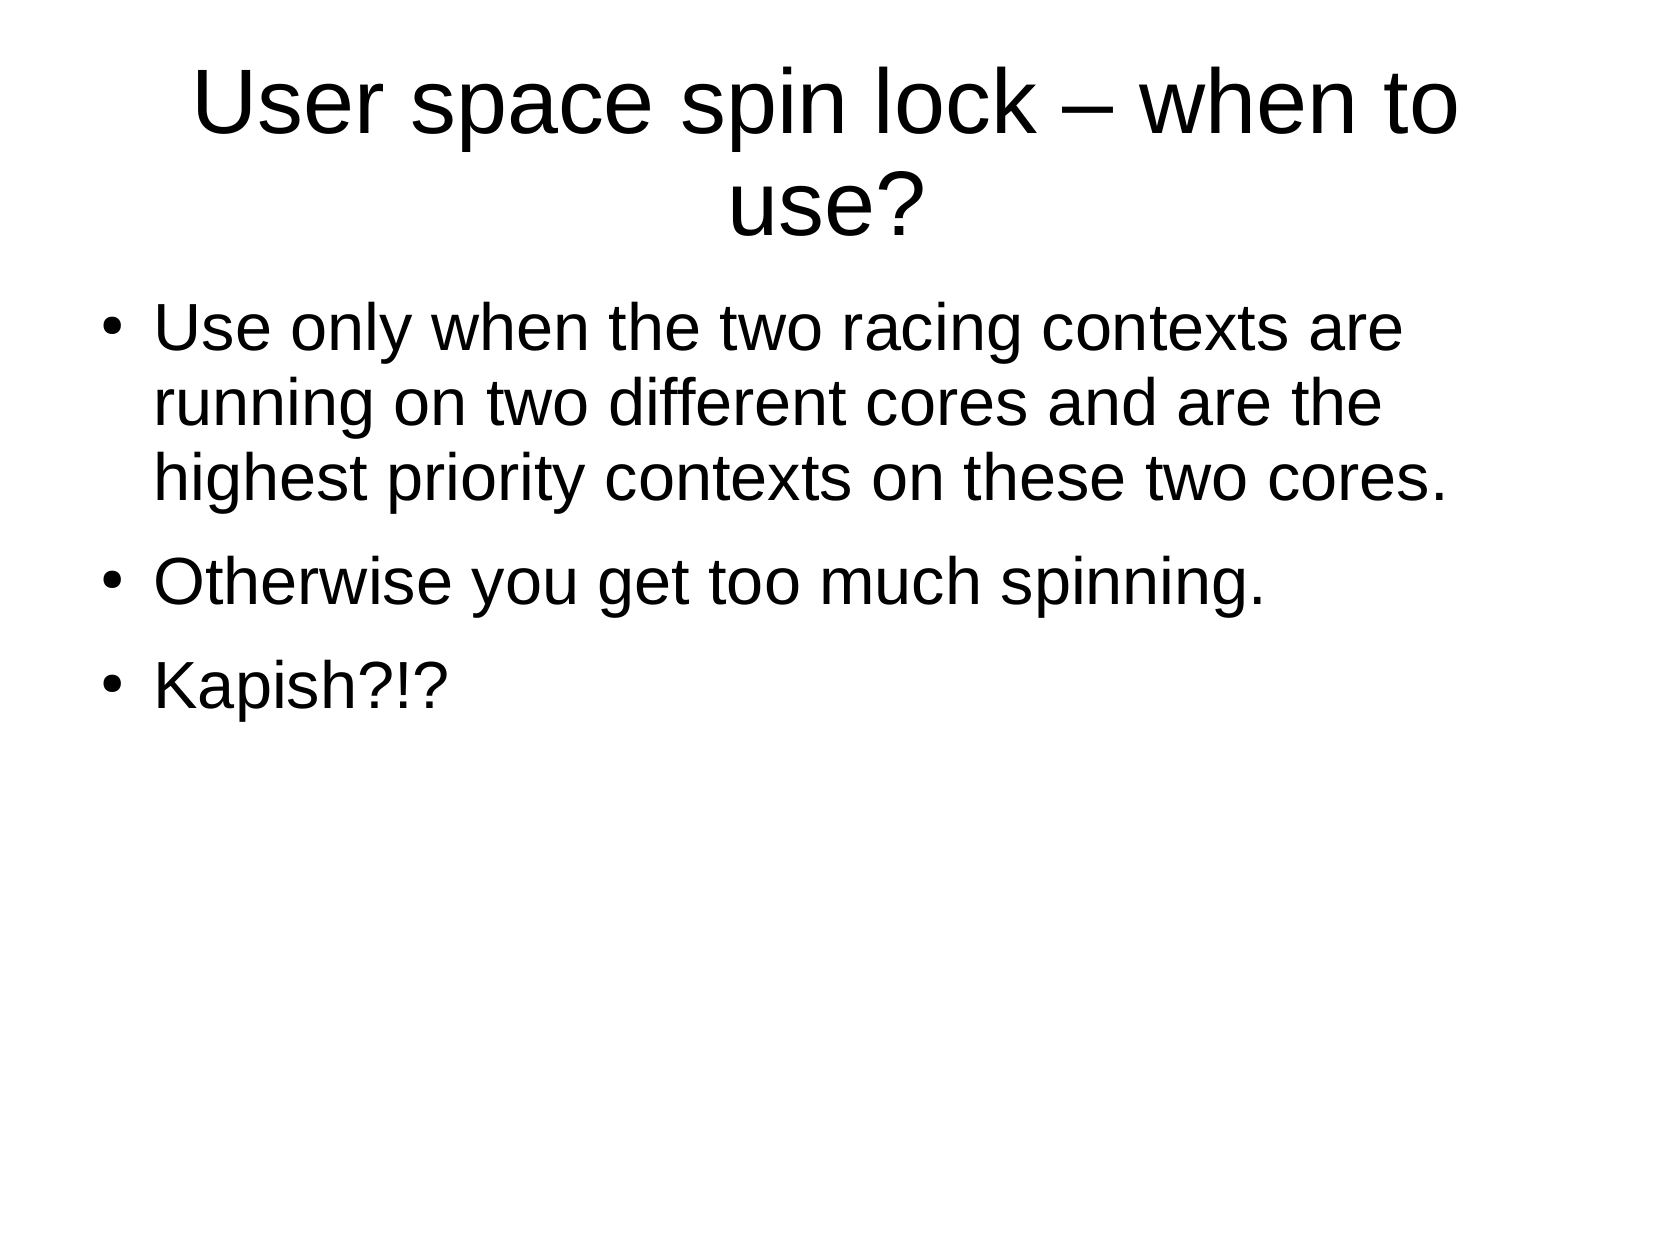

# User space spin lock – when to use?
Use only when the two racing contexts are running on two different cores and are the highest priority contexts on these two cores.
Otherwise you get too much spinning.
Kapish?!?